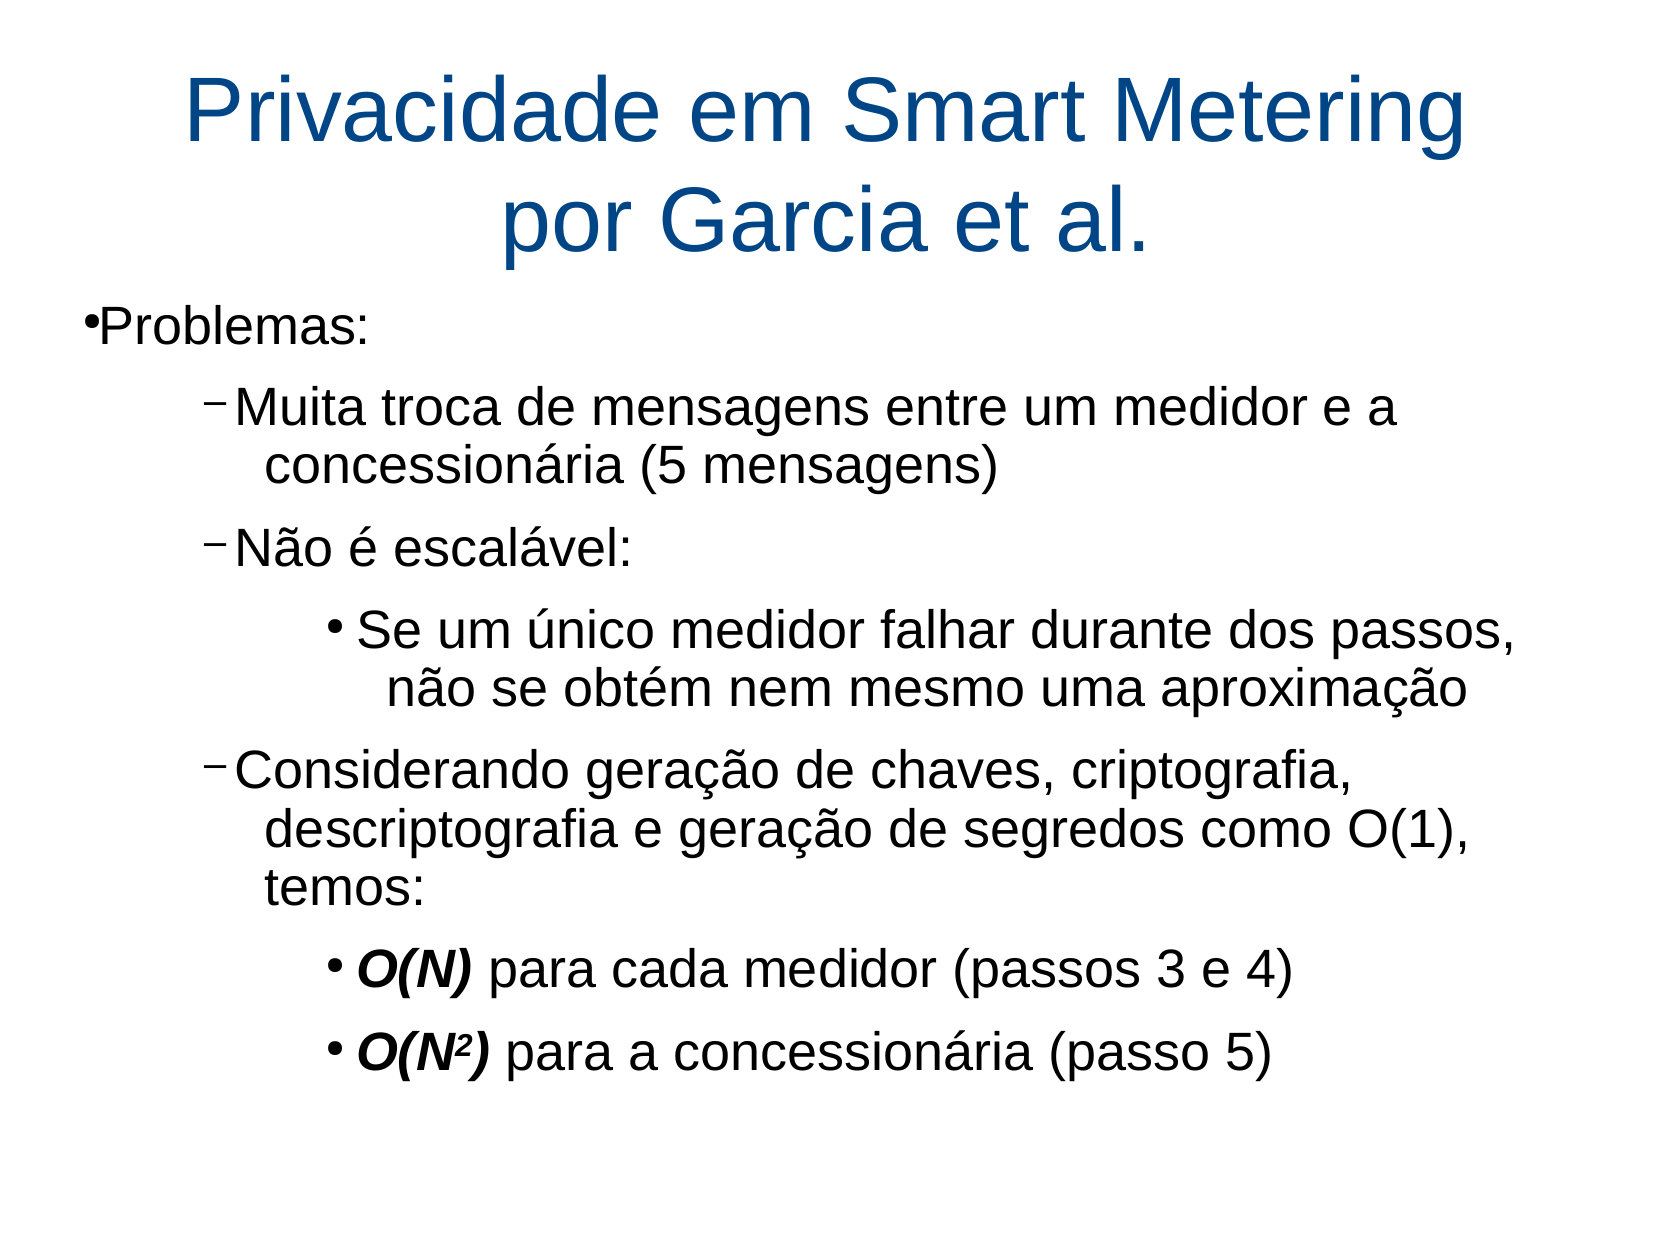

# Privacidade em Smart Metering por Garcia et al.
Problemas:
Muita troca de mensagens entre um medidor e a concessionária (5 mensagens)
Não é escalável:
Se um único medidor falhar durante dos passos, não se obtém nem mesmo uma aproximação
Considerando geração de chaves, criptografia, descriptografia e geração de segredos como O(1), temos:
O(N) para cada medidor (passos 3 e 4)
O(N2) para a concessionária (passo 5)